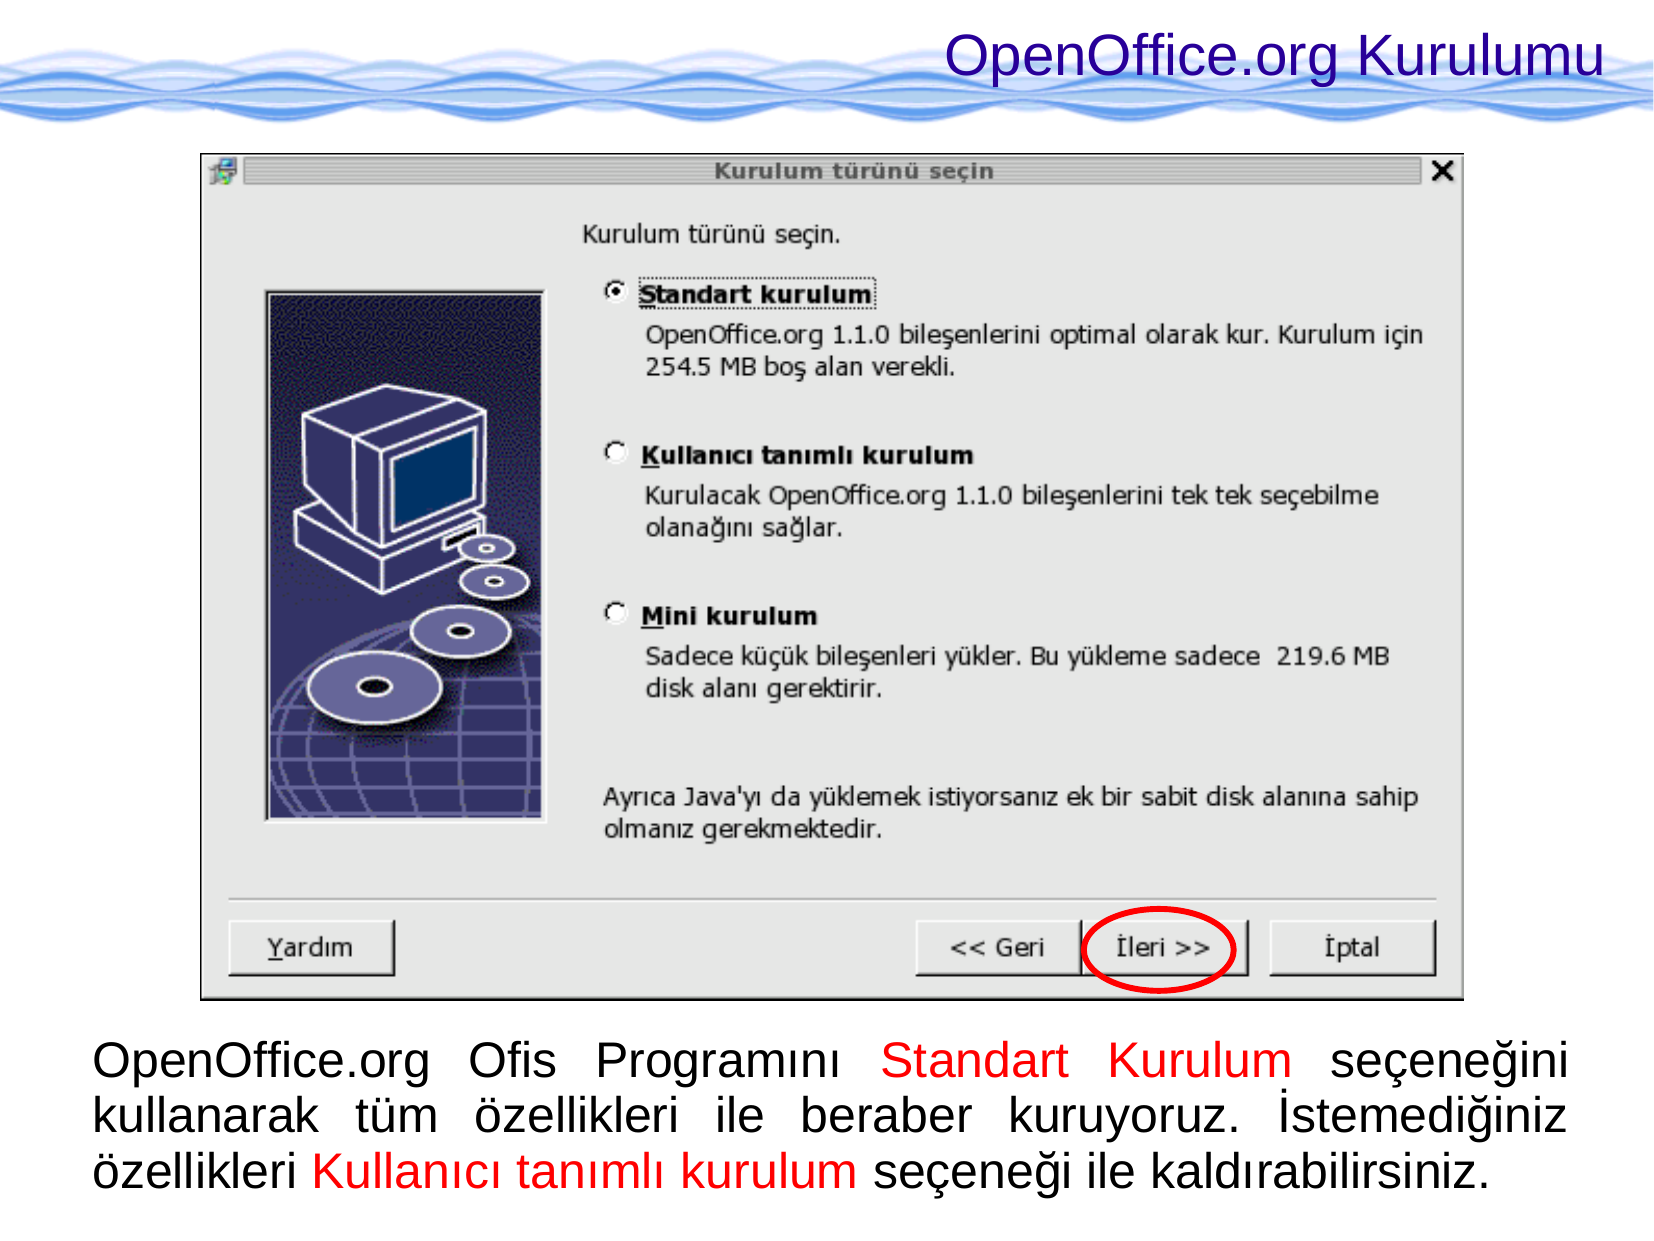

OpenOffice.org Kurulumu
OpenOffice.org Ofis Programını Standart Kurulum seçeneğini kullanarak tüm özellikleri ile beraber kuruyoruz. İstemediğiniz özellikleri Kullanıcı tanımlı kurulum seçeneği ile kaldırabilirsiniz.